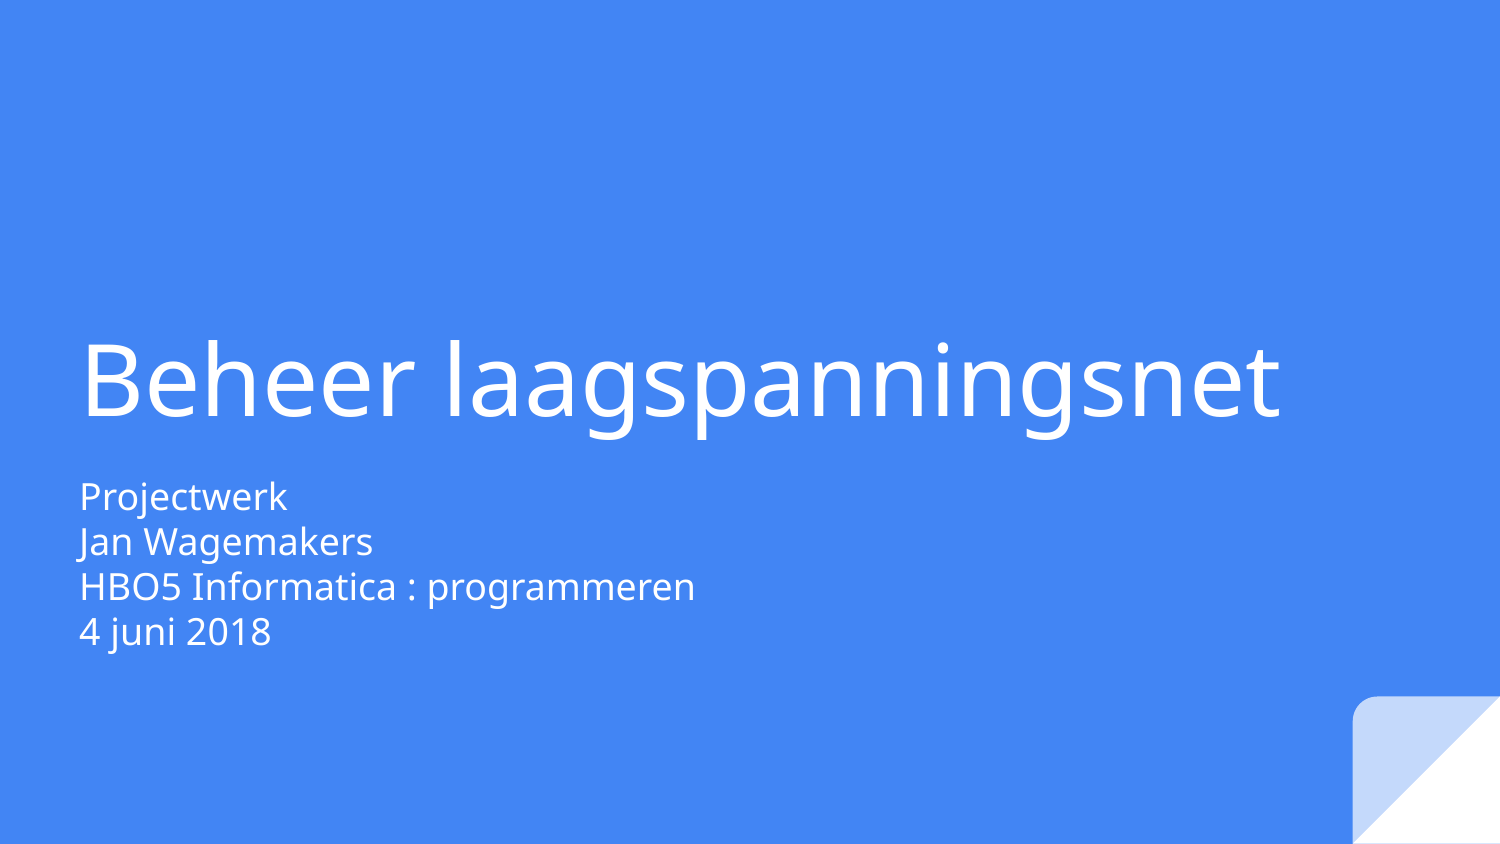

# Beheer laagspanningsnet
Projectwerk
Jan Wagemakers
HBO5 Informatica : programmeren
4 juni 2018